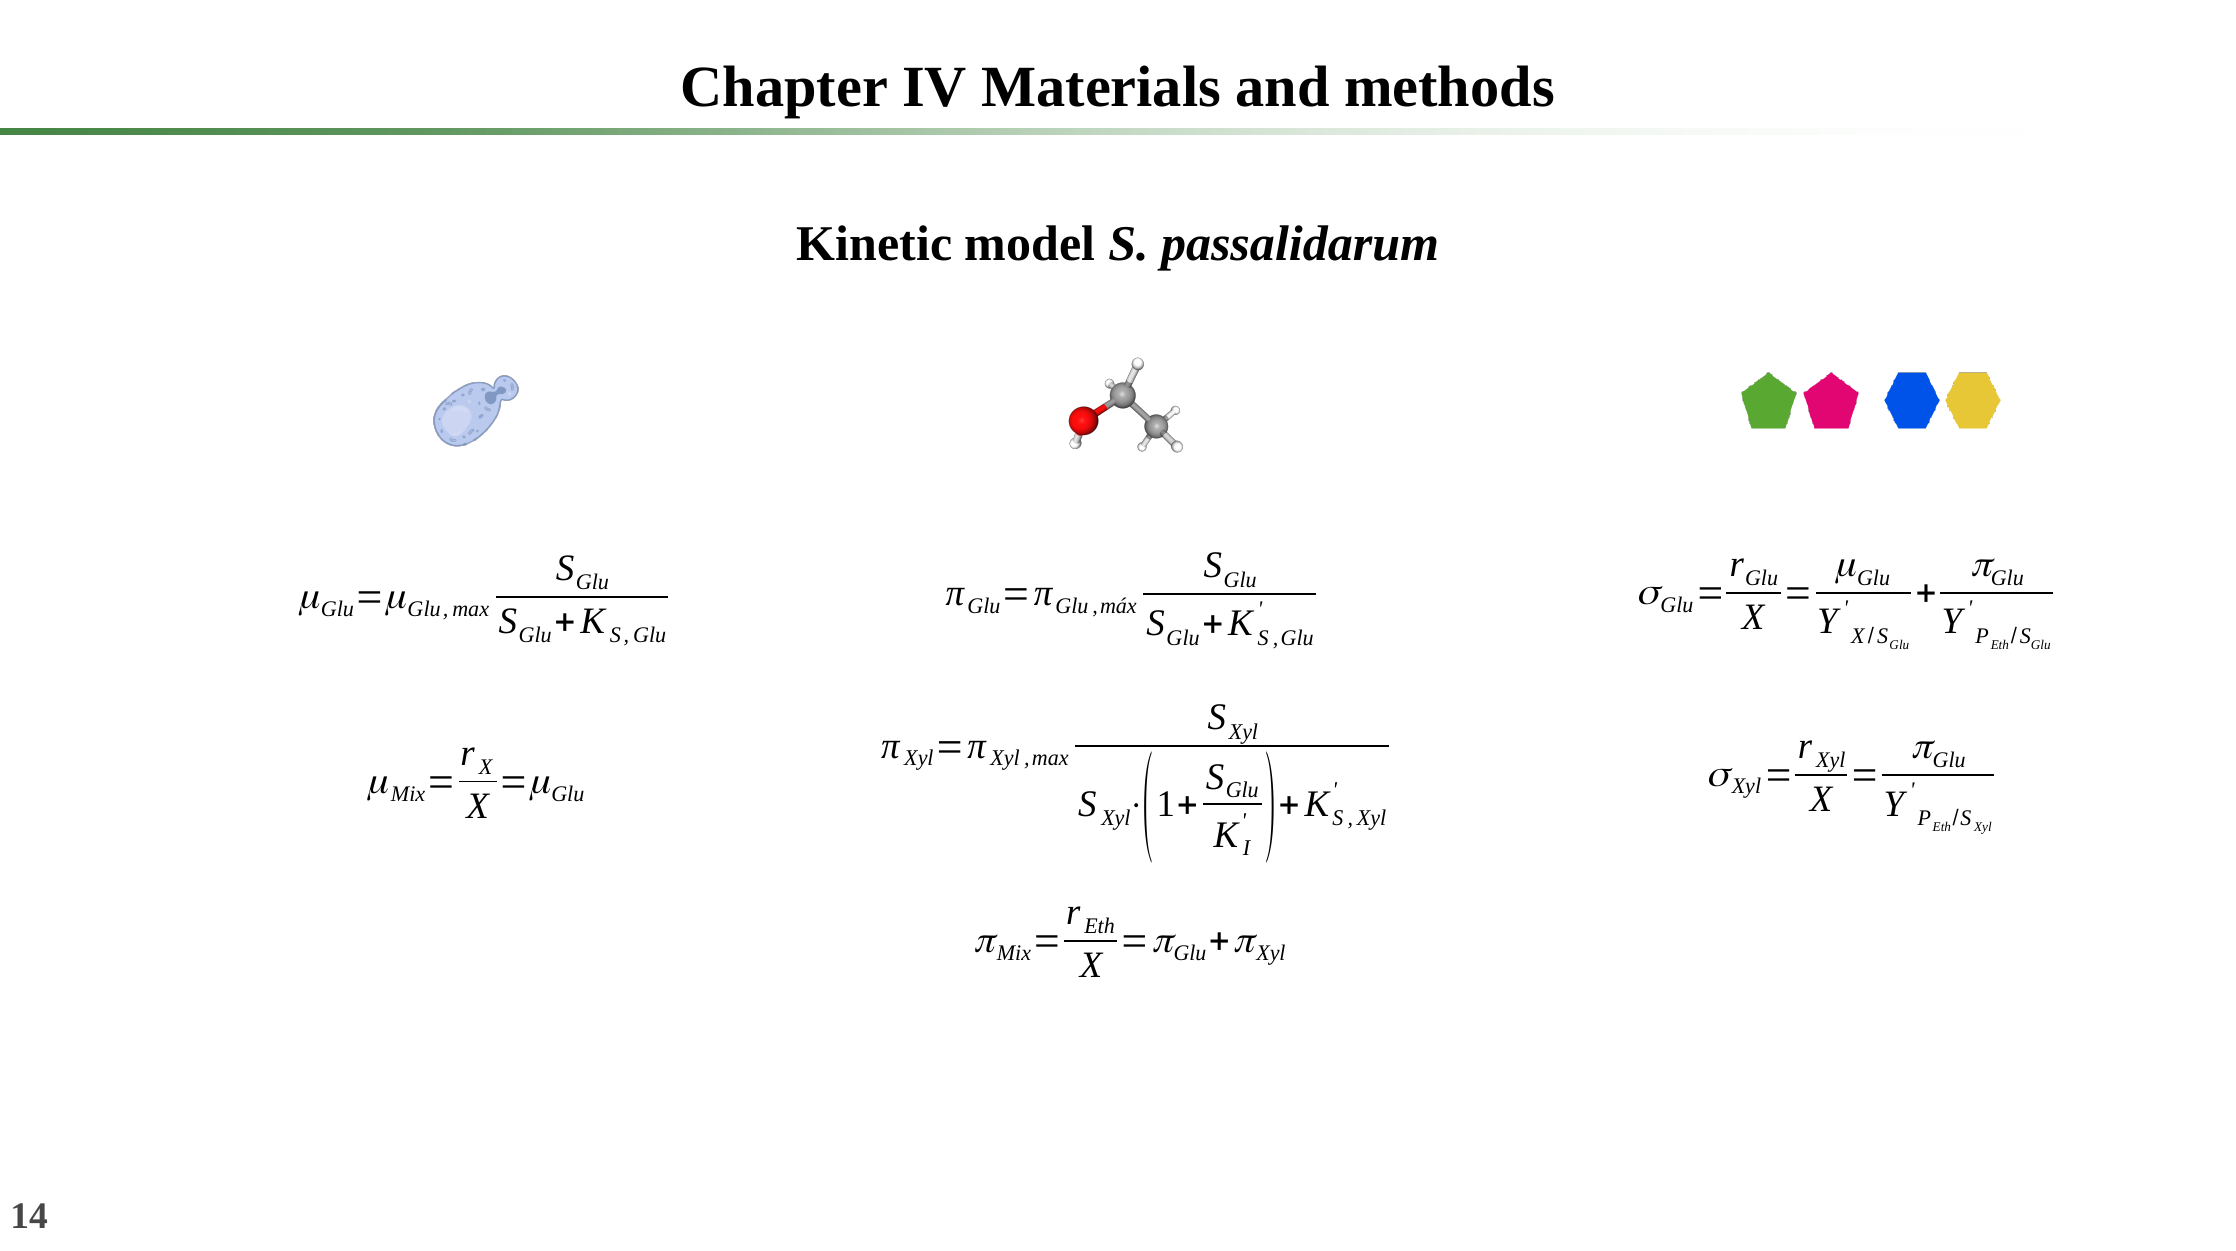

Chapter IV Materials and methods
Kinetic model S. passalidarum